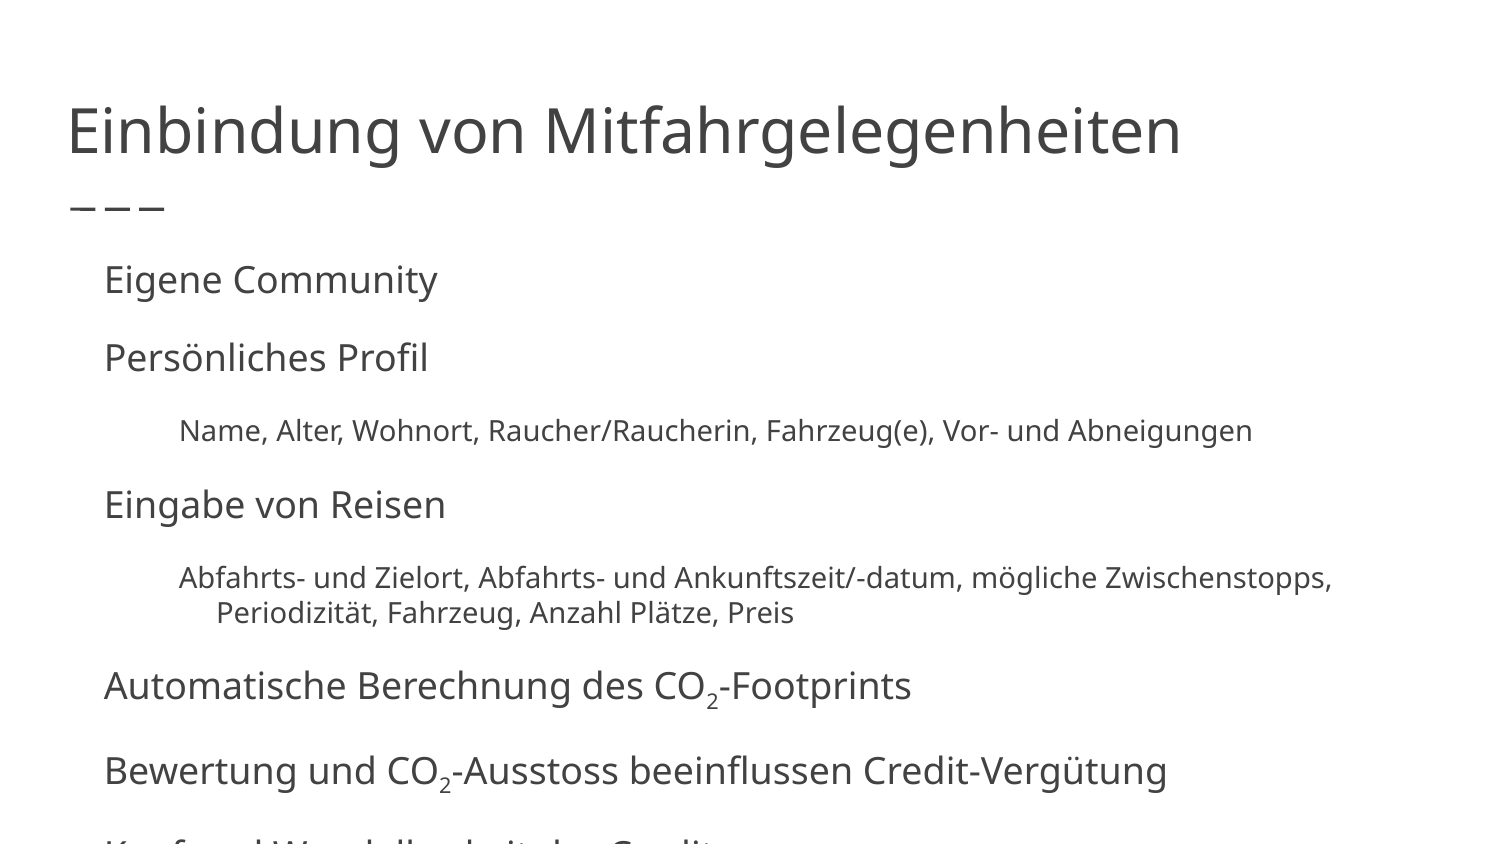

# Einbindung von Mitfahrgelegenheiten
Eigene Community
Persönliches Profil
Name, Alter, Wohnort, Raucher/Raucherin, Fahrzeug(e), Vor- und Abneigungen
Eingabe von Reisen
Abfahrts- und Zielort, Abfahrts- und Ankunftszeit/-datum, mögliche Zwischenstopps, Periodizität, Fahrzeug, Anzahl Plätze, Preis
Automatische Berechnung des CO2-Footprints
Bewertung und CO2-Ausstoss beeinflussen Credit-Vergütung
Kauf und Wandelbarkeit der Credits
Reisegutscheine, Reka-Checks